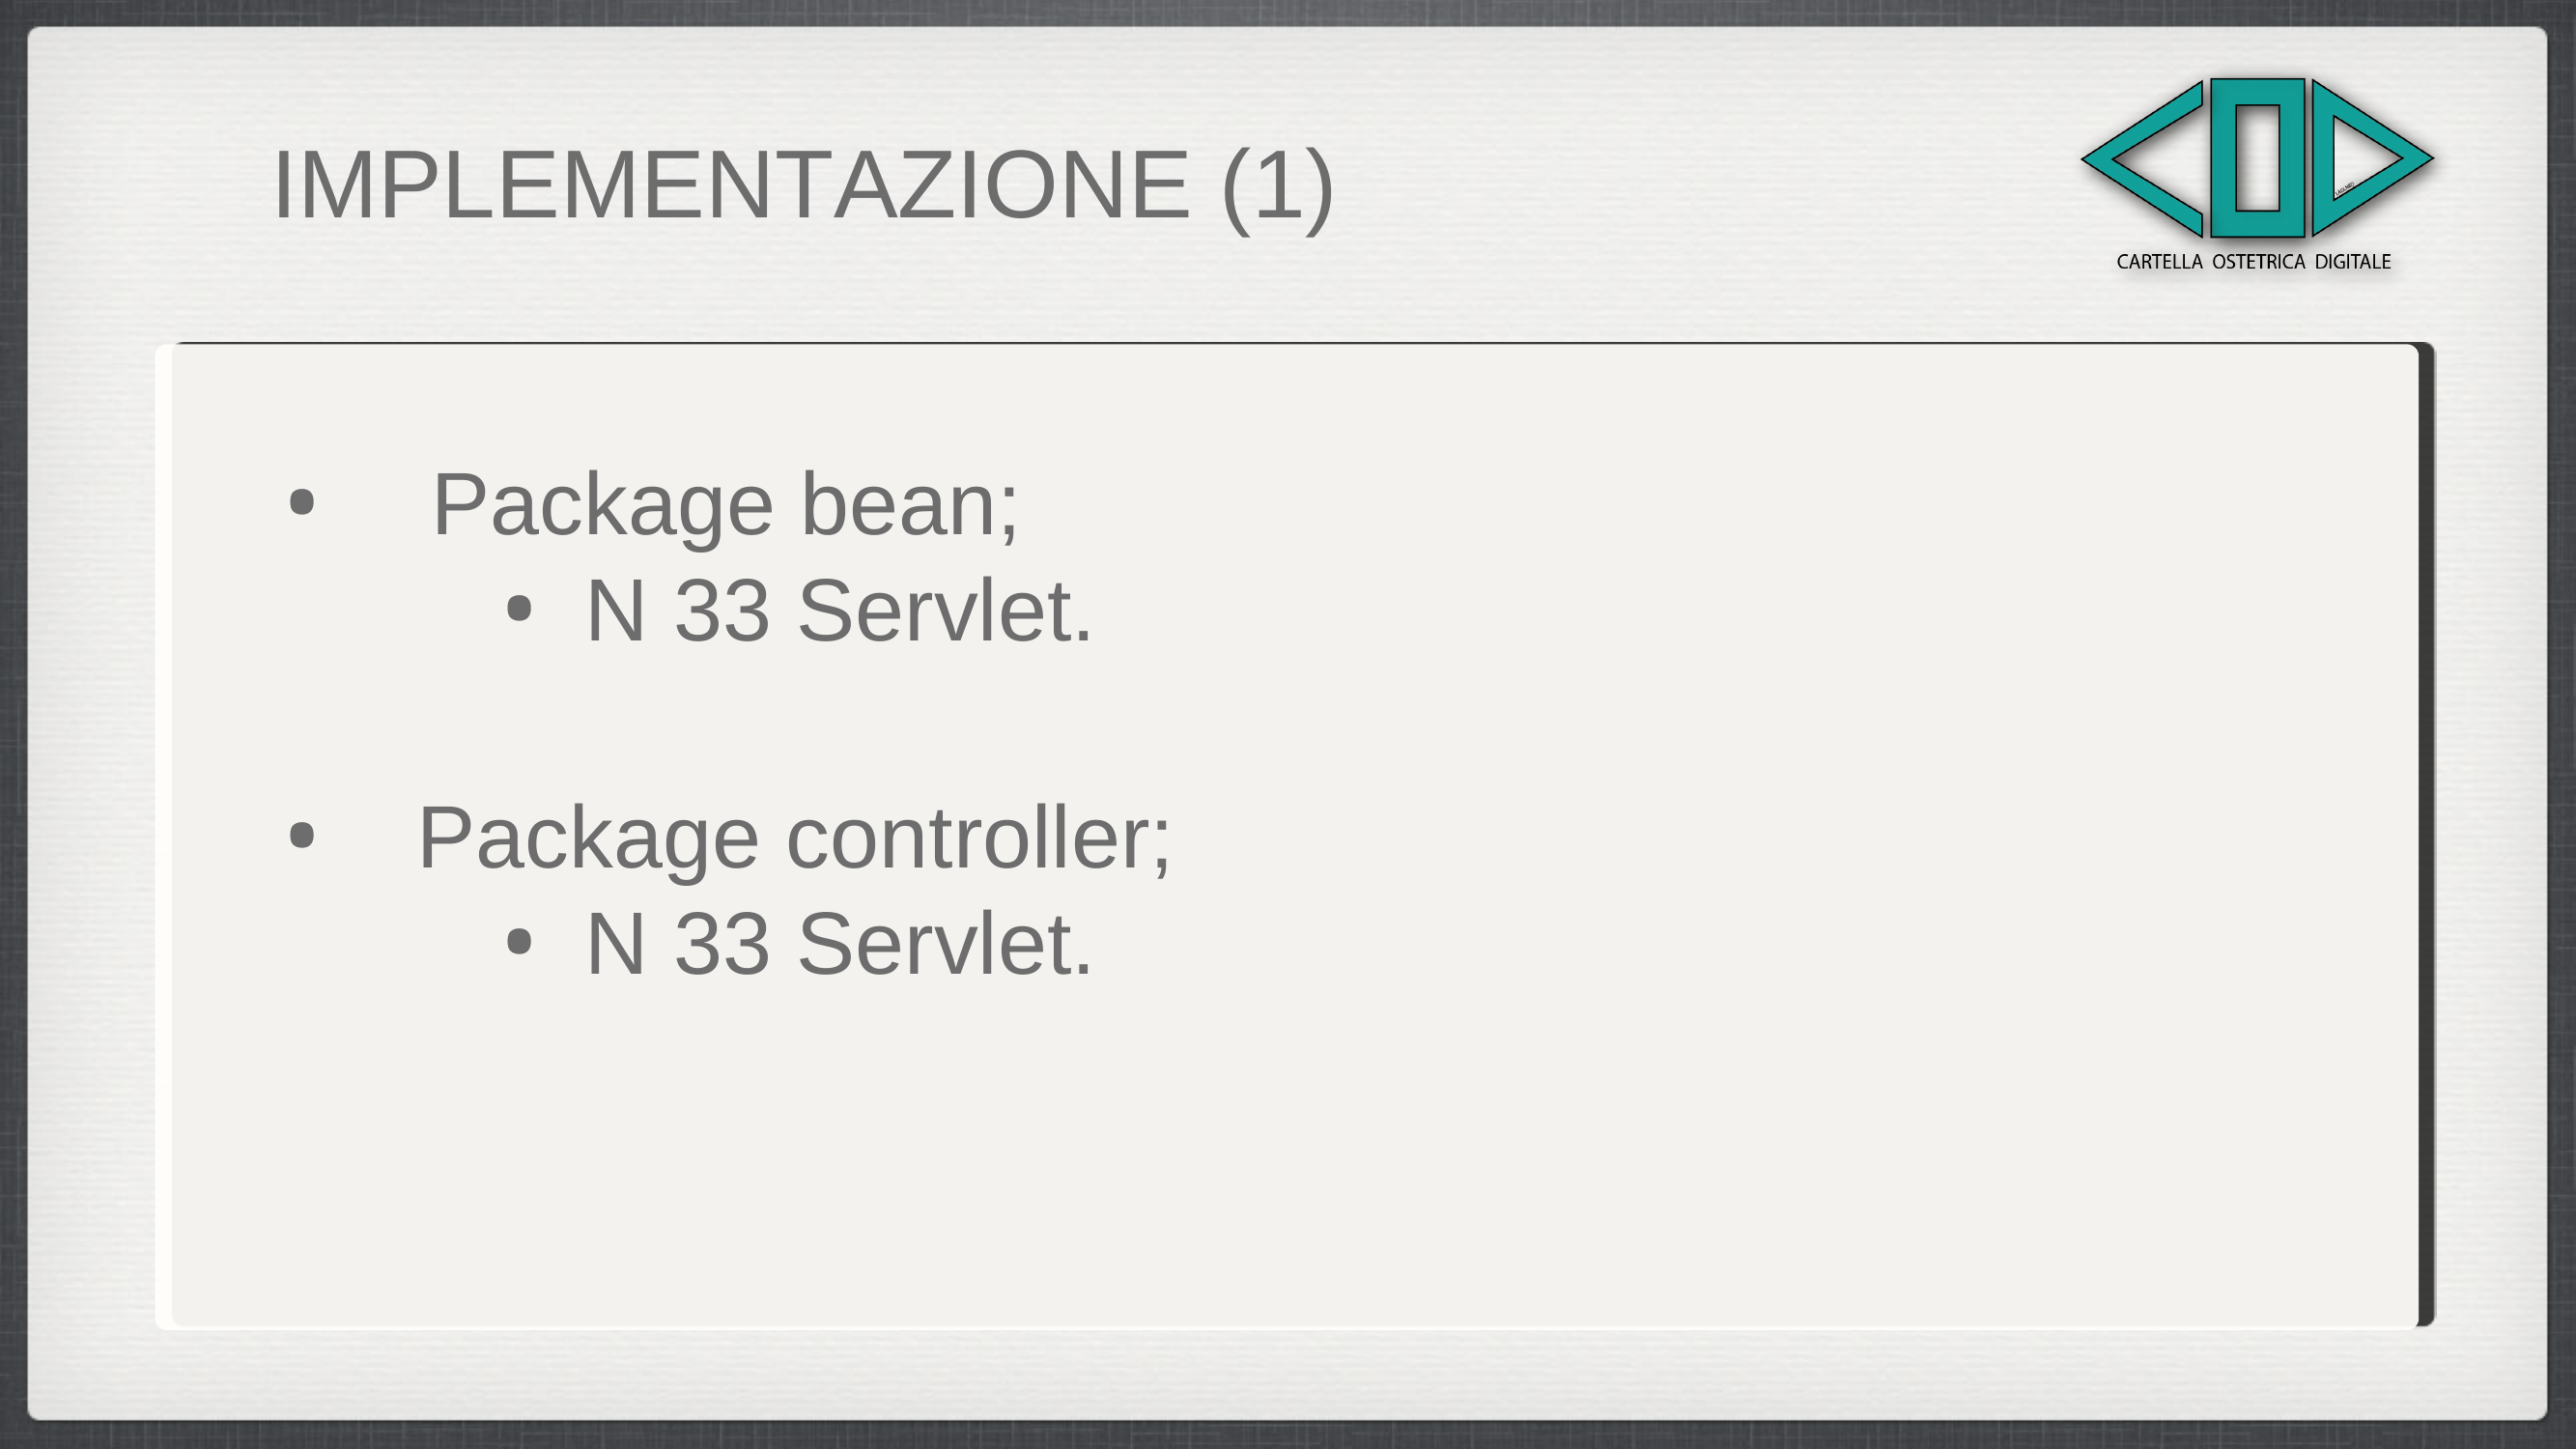

IMPLEMENTAZIONE (1)
 	Package bean;
 N 33 Servlet.
 Package controller;
 N 33 Servlet.